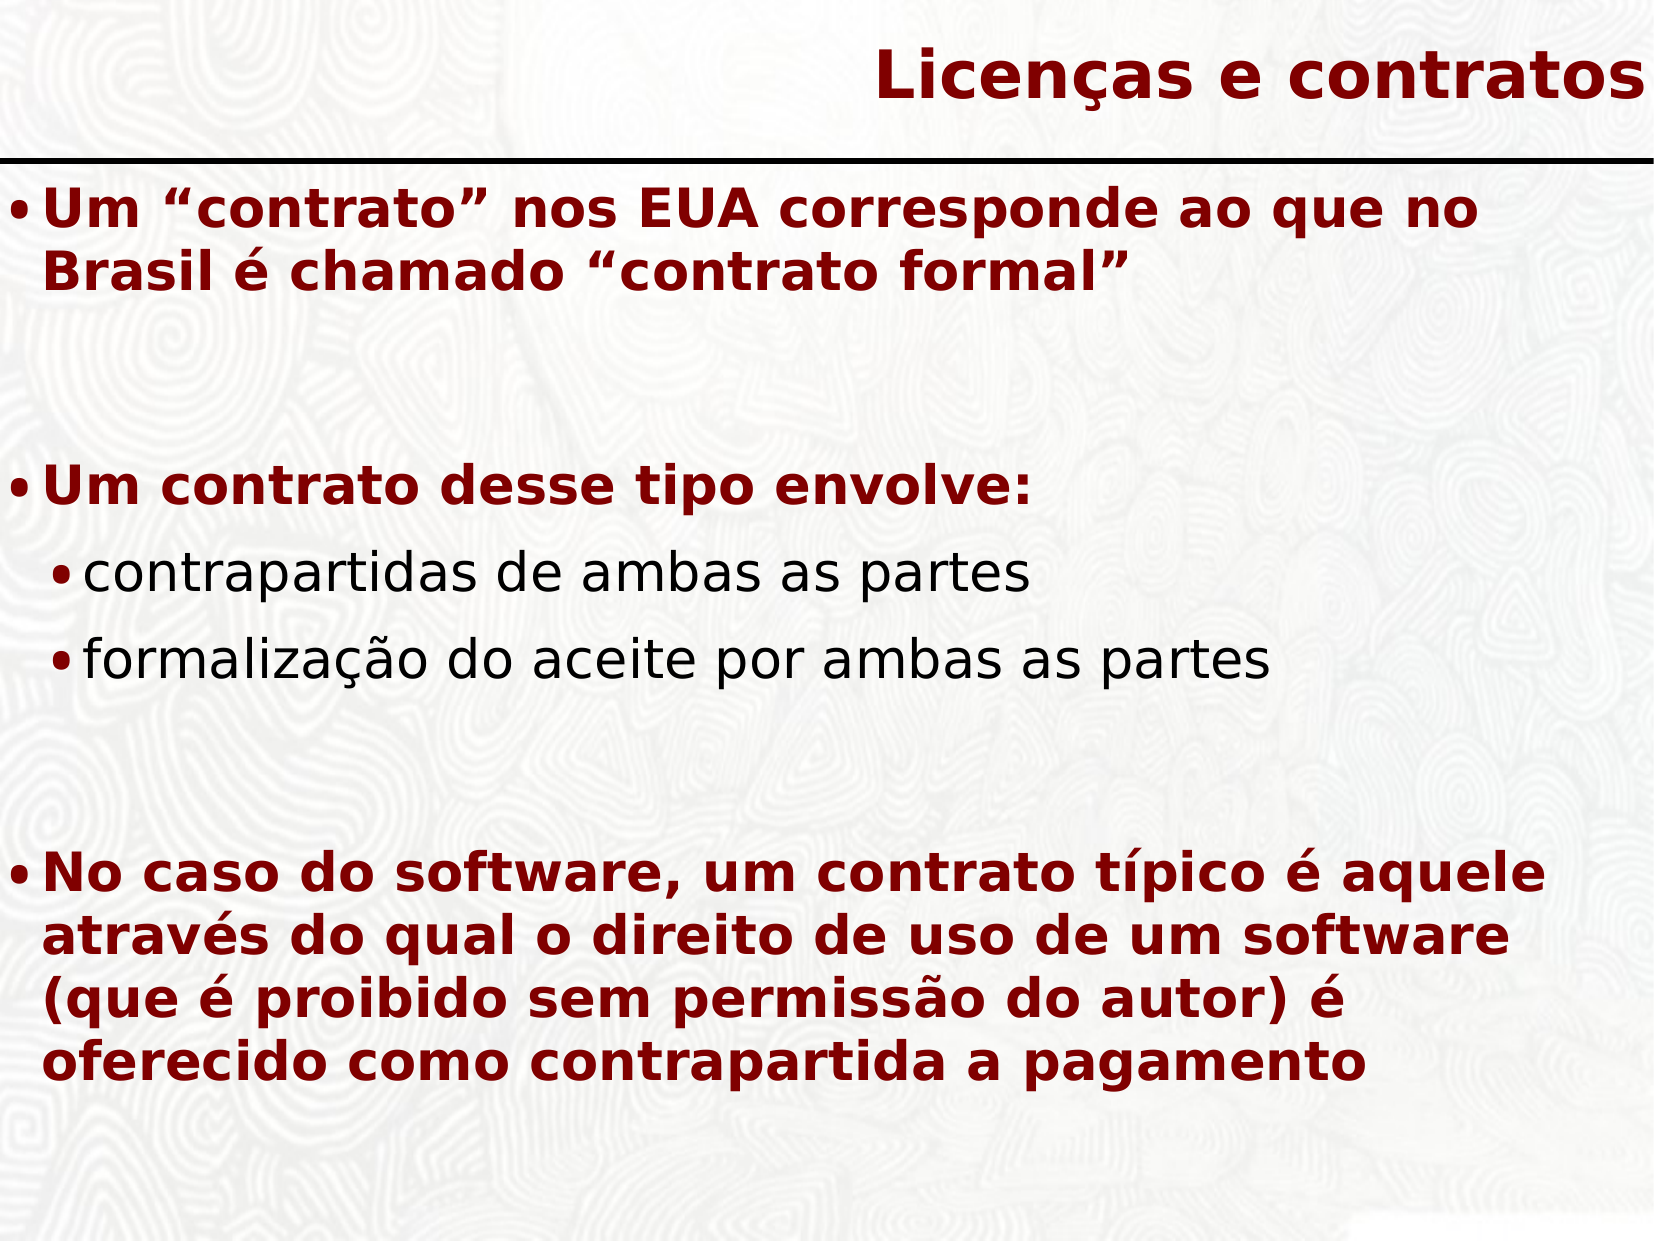

# Licenças e contratos
Um “contrato” nos EUA corresponde ao que no Brasil é chamado “contrato formal”
Um contrato desse tipo envolve:
contrapartidas de ambas as partes
formalização do aceite por ambas as partes
No caso do software, um contrato típico é aquele através do qual o direito de uso de um software (que é proibido sem permissão do autor) é oferecido como contrapartida a pagamento